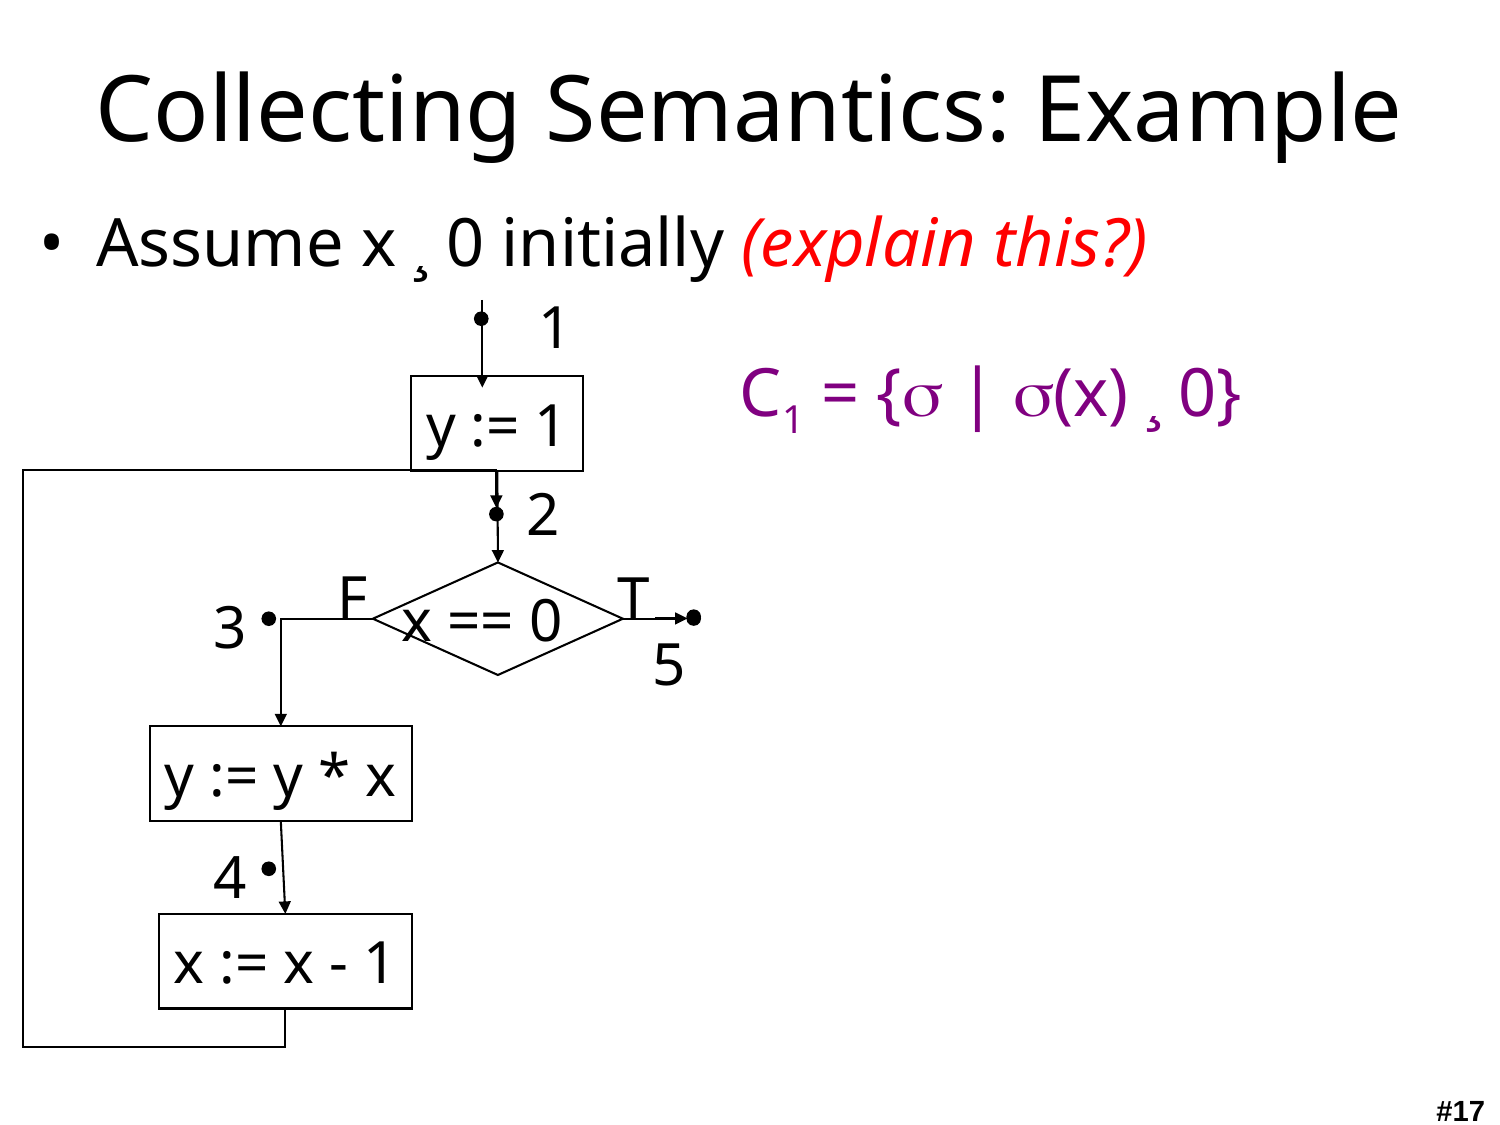

# Collecting Semantics: Example
Assume x ¸ 0 initially (explain this?)
1
C1 = { | (x) ¸ 0}
y := 1
2
F
T
x == 0
3
5
y := y * x
4
x := x - 1
17